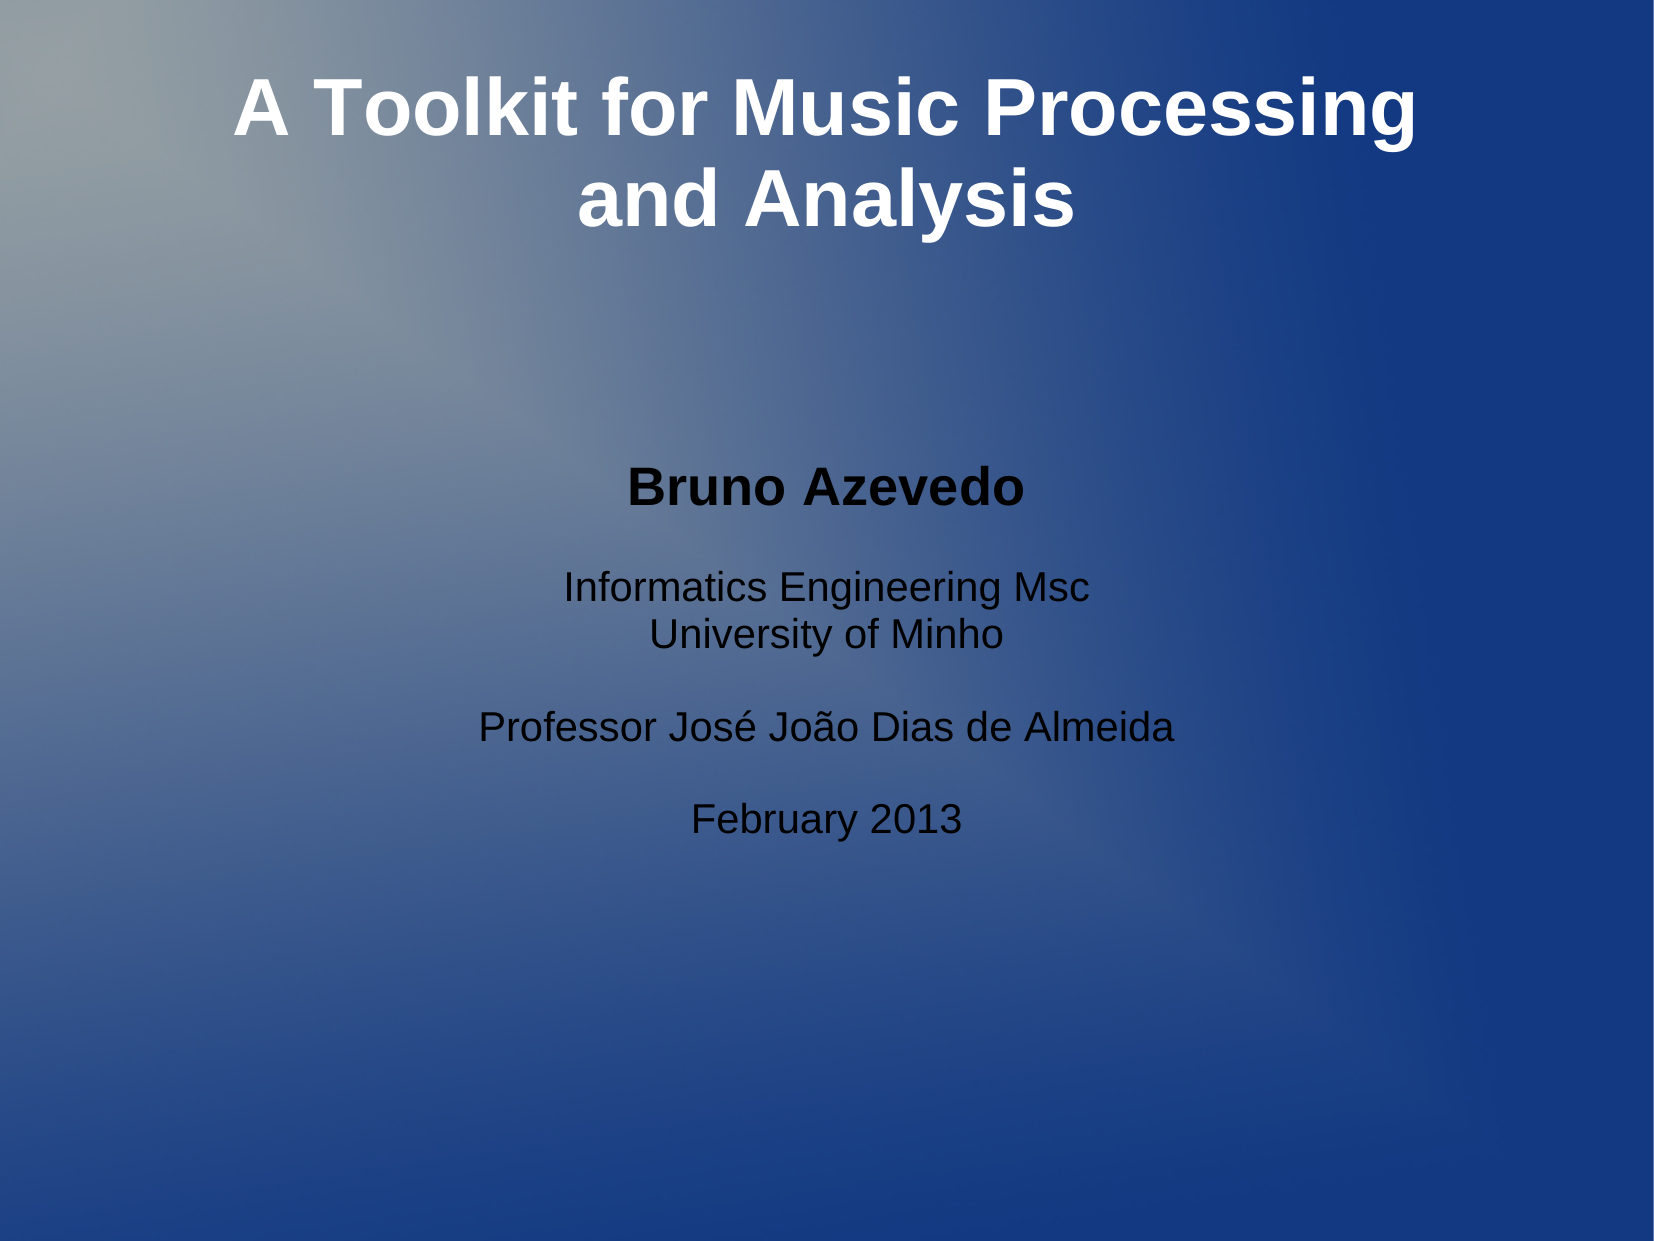

A Toolkit for Music Processing
and Analysis
# Bruno Azevedo
Informatics Engineering Msc
University of Minho
Professor José João Dias de Almeida
February 2013